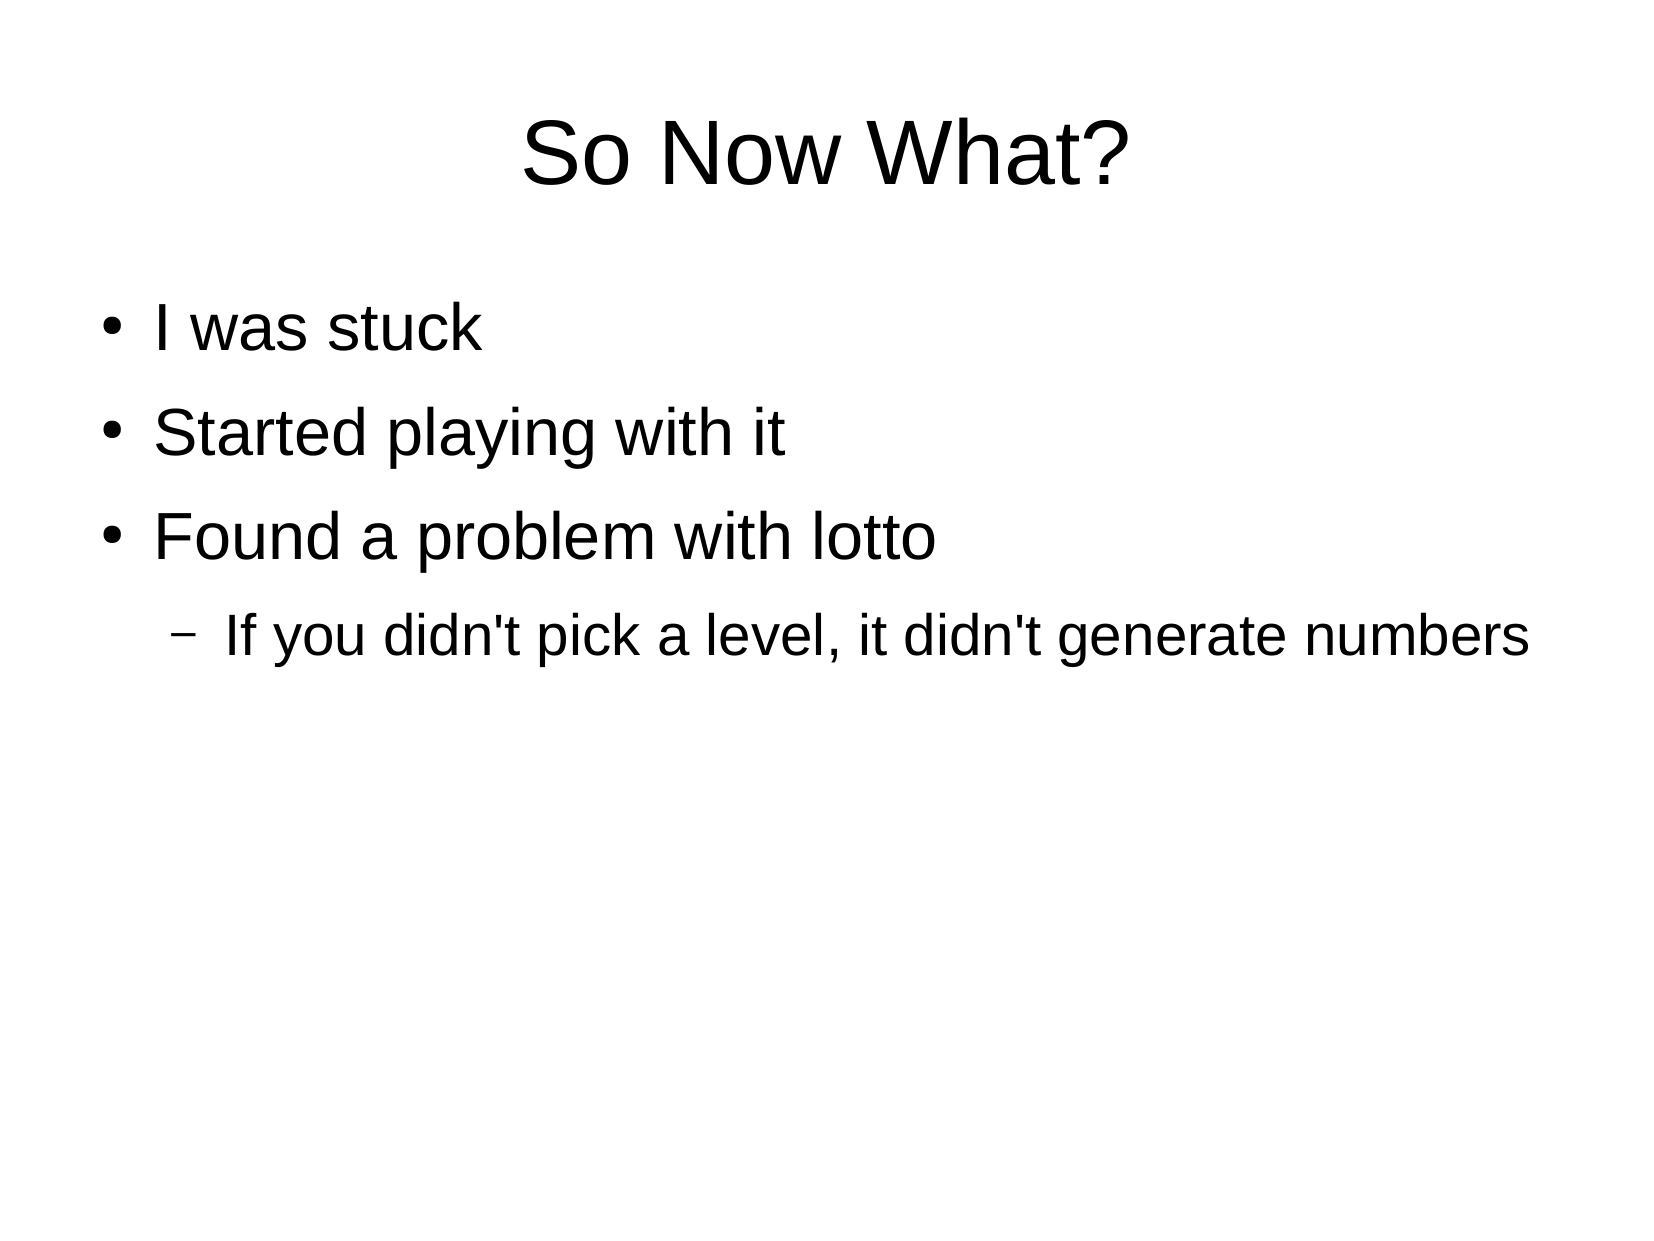

# So Now What?
I was stuck
Started playing with it
Found a problem with lotto
If you didn't pick a level, it didn't generate numbers